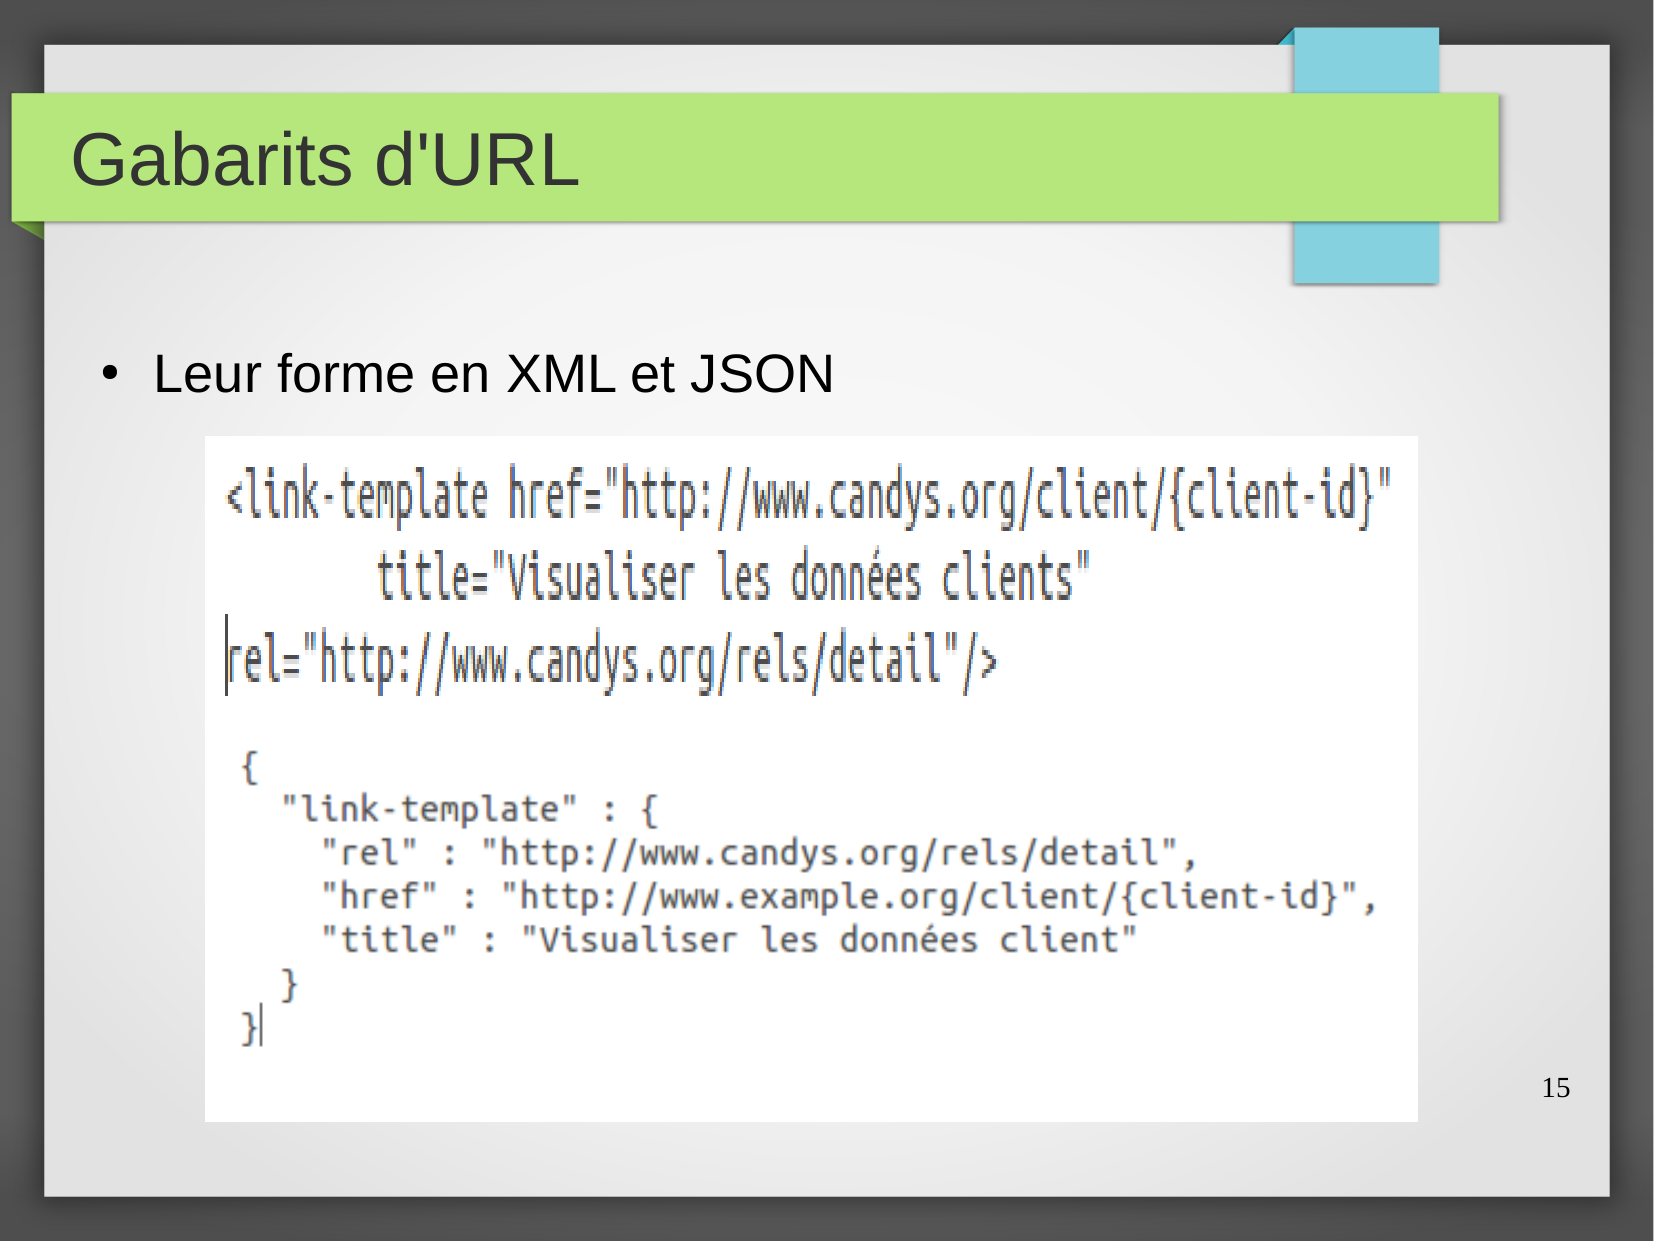

# Gabarits d'URL
Leur forme en XML et JSON
15